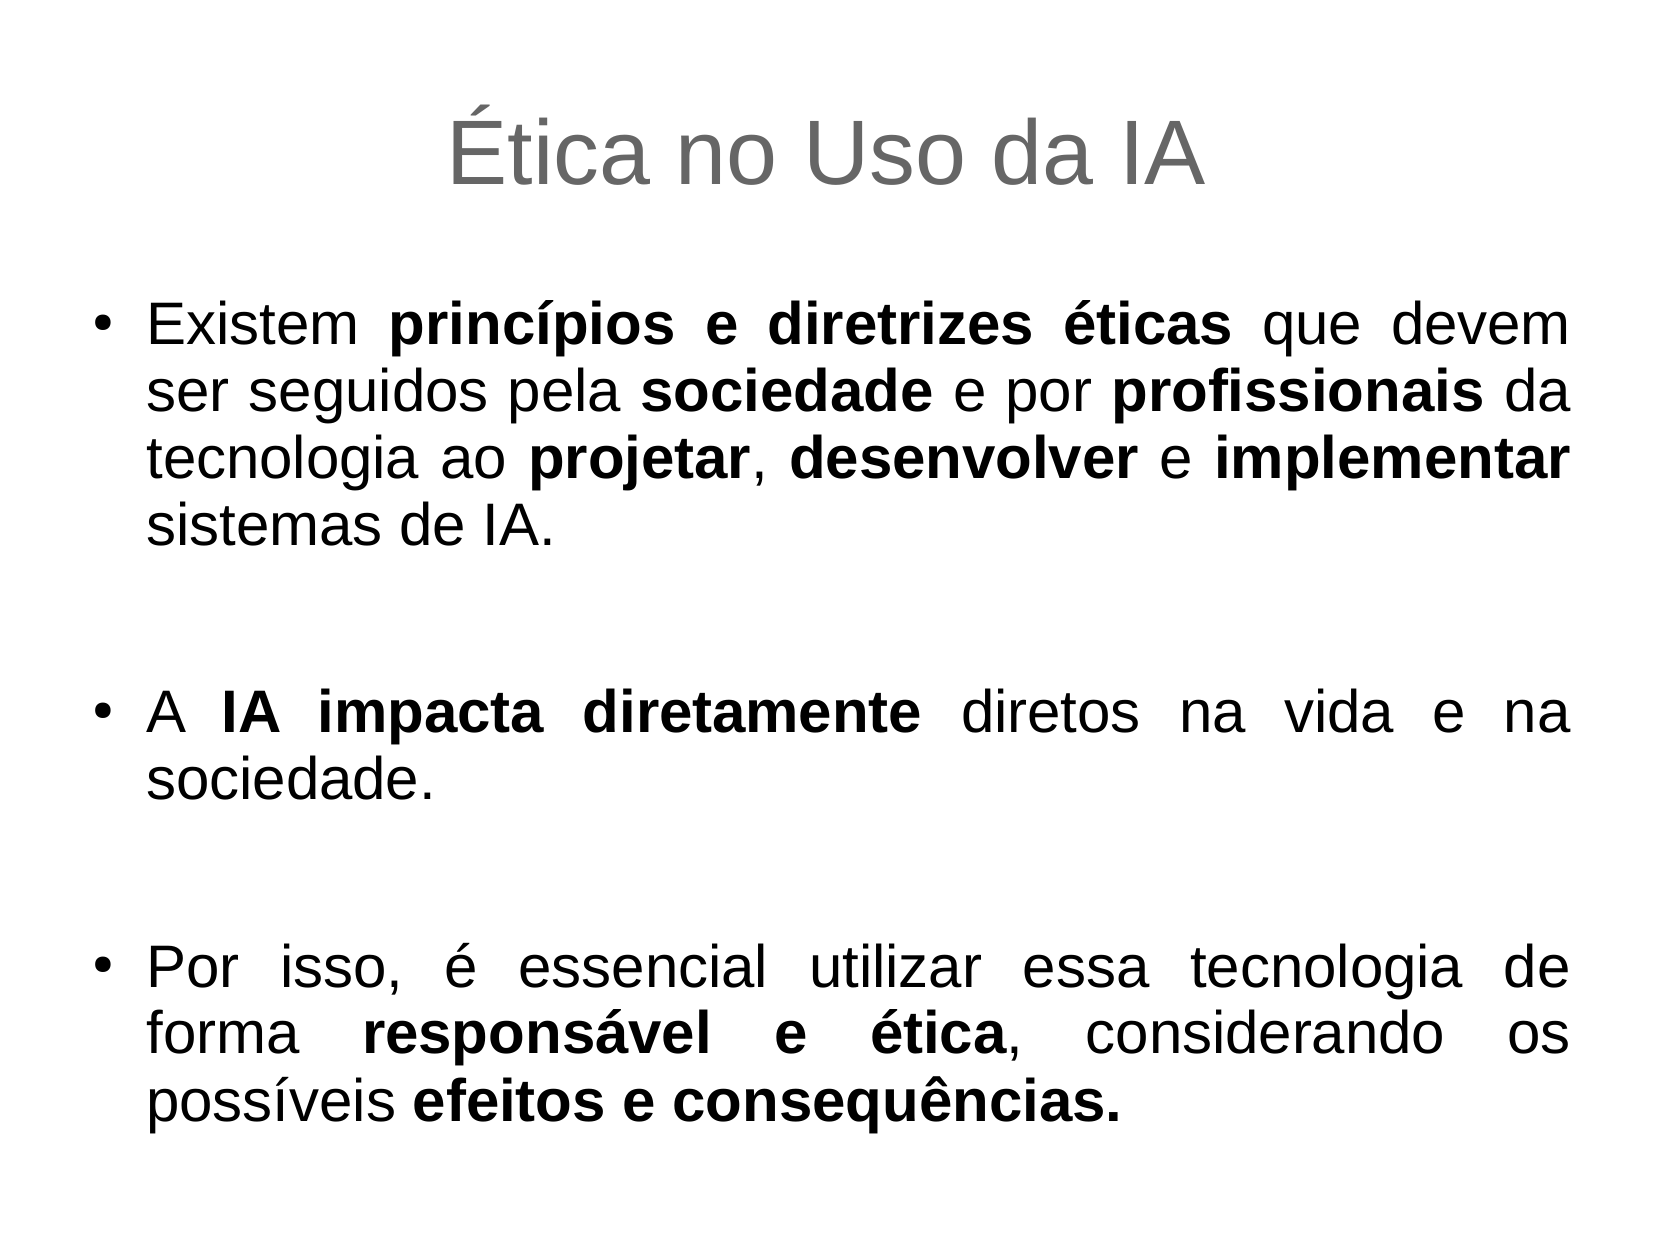

# Ética no Uso da IA
Existem princípios e diretrizes éticas que devem ser seguidos pela sociedade e por profissionais da tecnologia ao projetar, desenvolver e implementar sistemas de IA.
A IA impacta diretamente diretos na vida e na sociedade.
Por isso, é essencial utilizar essa tecnologia de forma responsável e ética, considerando os possíveis efeitos e consequências.